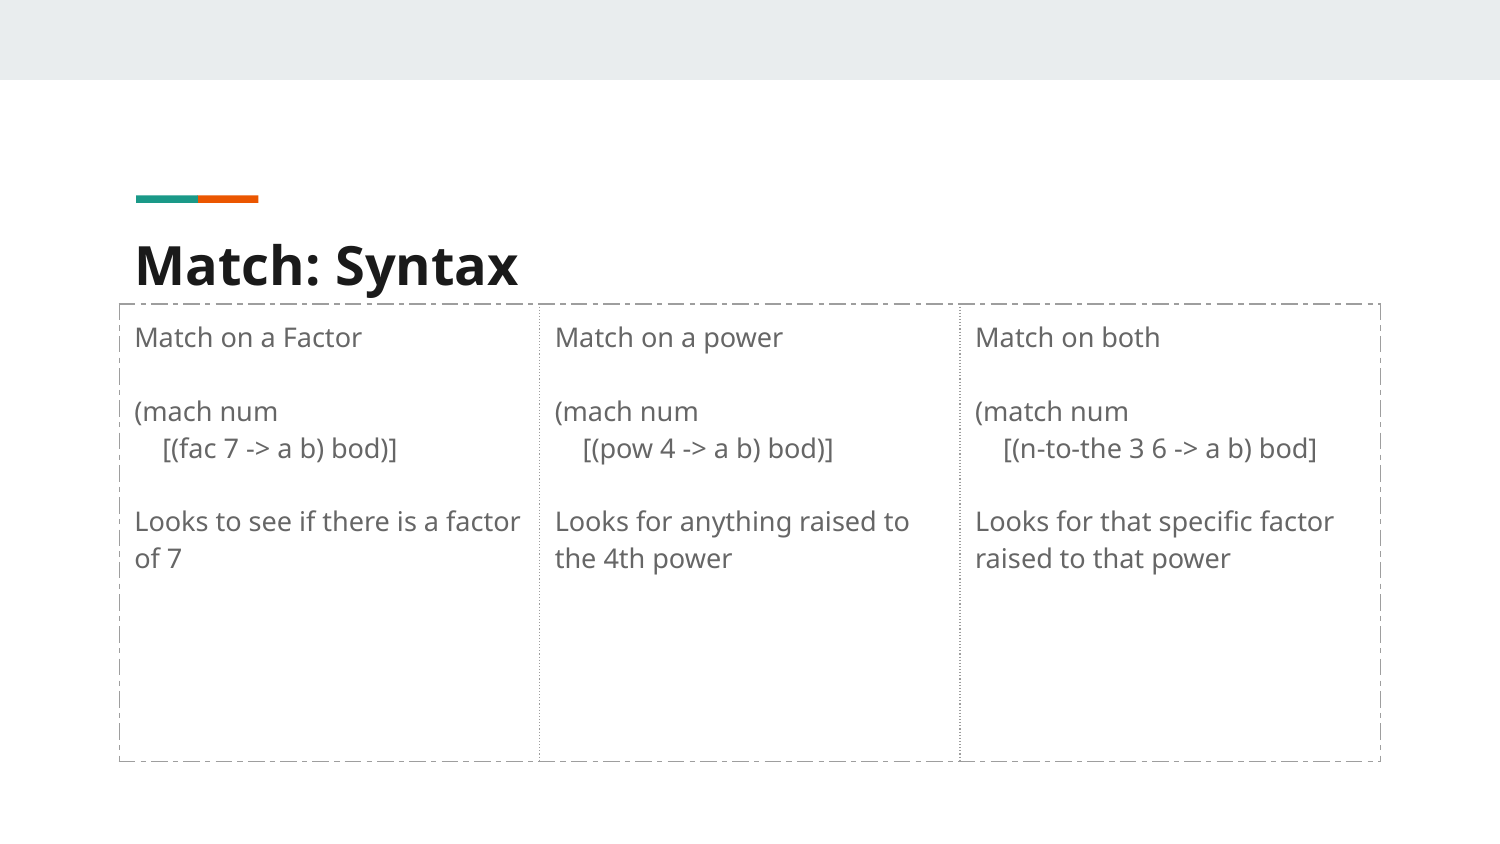

# Match: Syntax
| Match on a Factor (mach num [(fac 7 -> a b) bod)] Looks to see if there is a factor of 7 | Match on a power (mach num [(pow 4 -> a b) bod)] Looks for anything raised to the 4th power | Match on both (match num [(n-to-the 3 6 -> a b) bod] Looks for that specific factor raised to that power |
| --- | --- | --- |